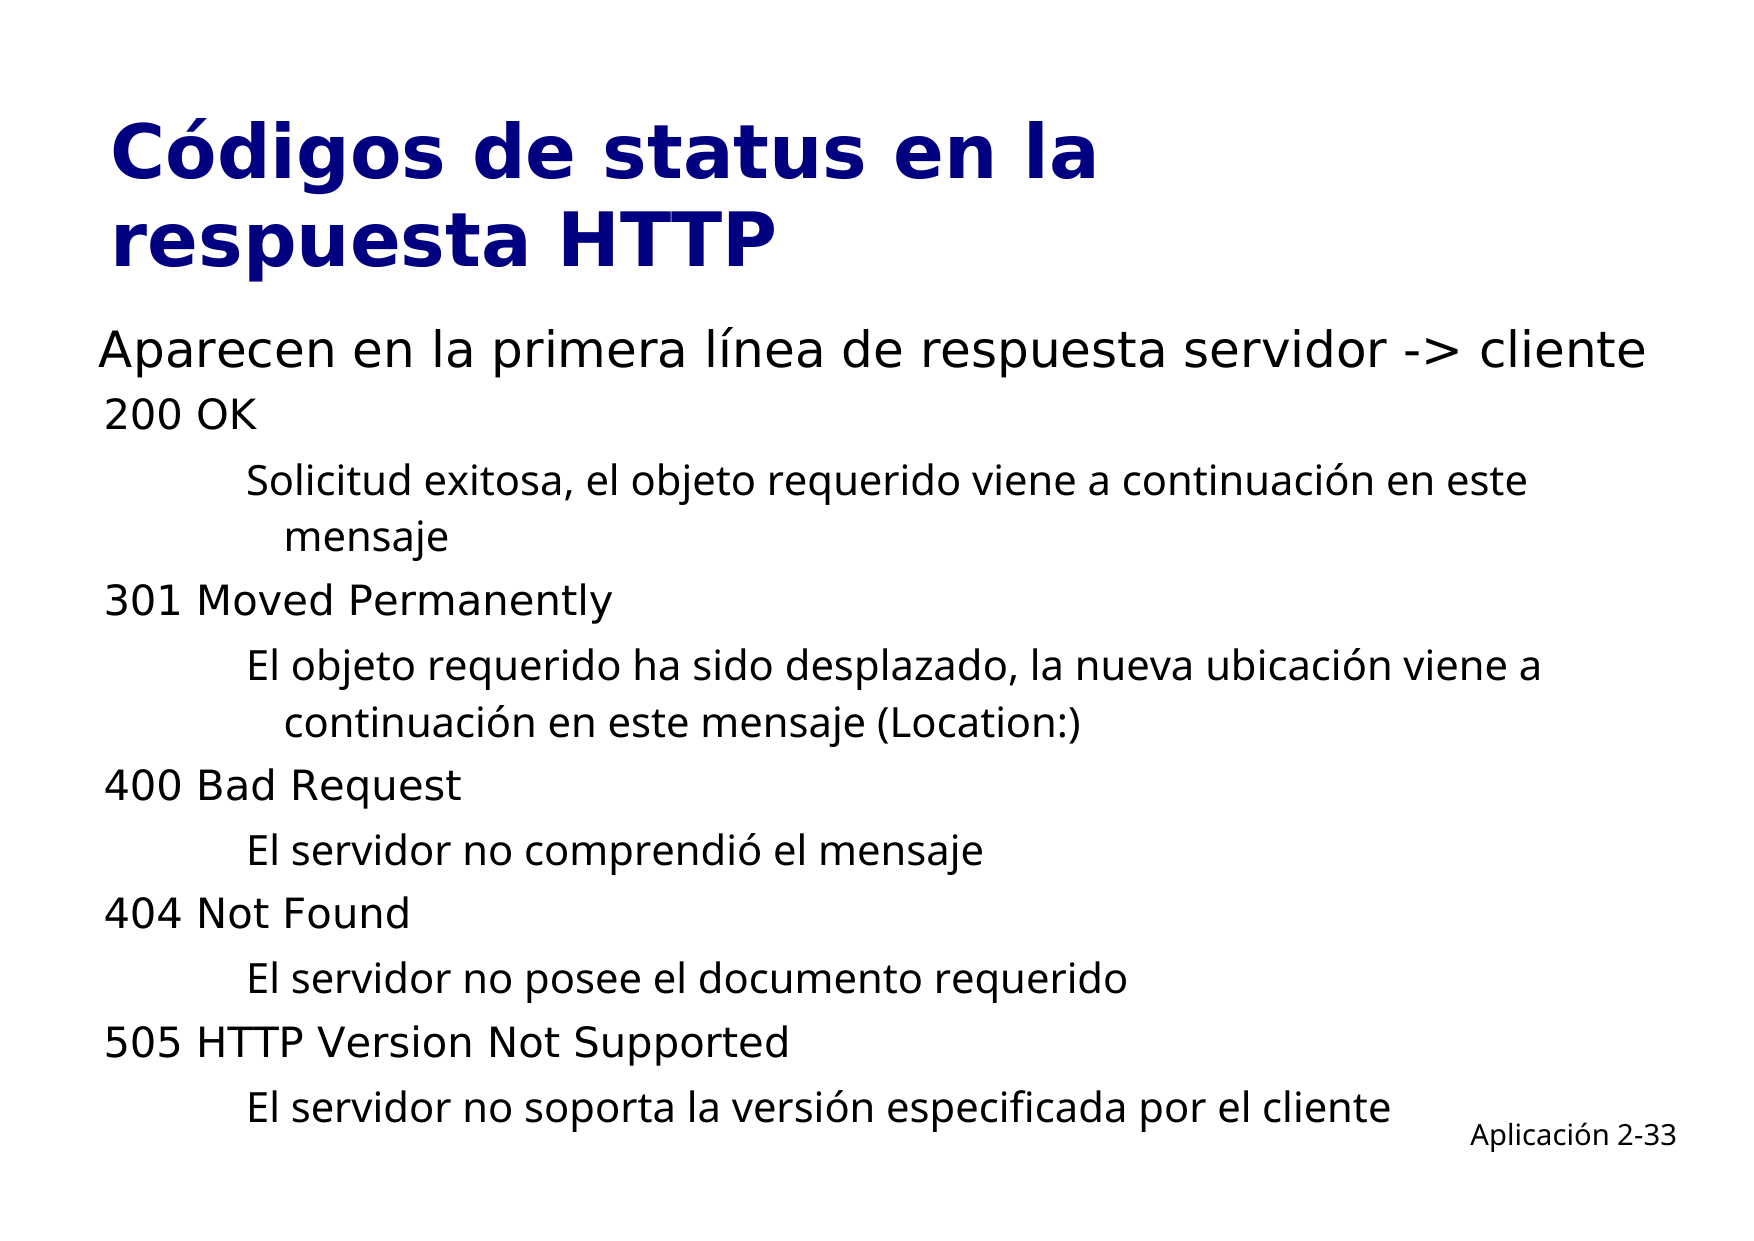

# Códigos de status en la respuesta HTTP
Aparecen en la primera línea de respuesta servidor -> cliente
200 OK
Solicitud exitosa, el objeto requerido viene a continuación en este mensaje
301 Moved Permanently
El objeto requerido ha sido desplazado, la nueva ubicación viene a continuación en este mensaje (Location:)
400 Bad Request
El servidor no comprendió el mensaje
404 Not Found
El servidor no posee el documento requerido
505 HTTP Version Not Supported
El servidor no soporta la versión especificada por el cliente